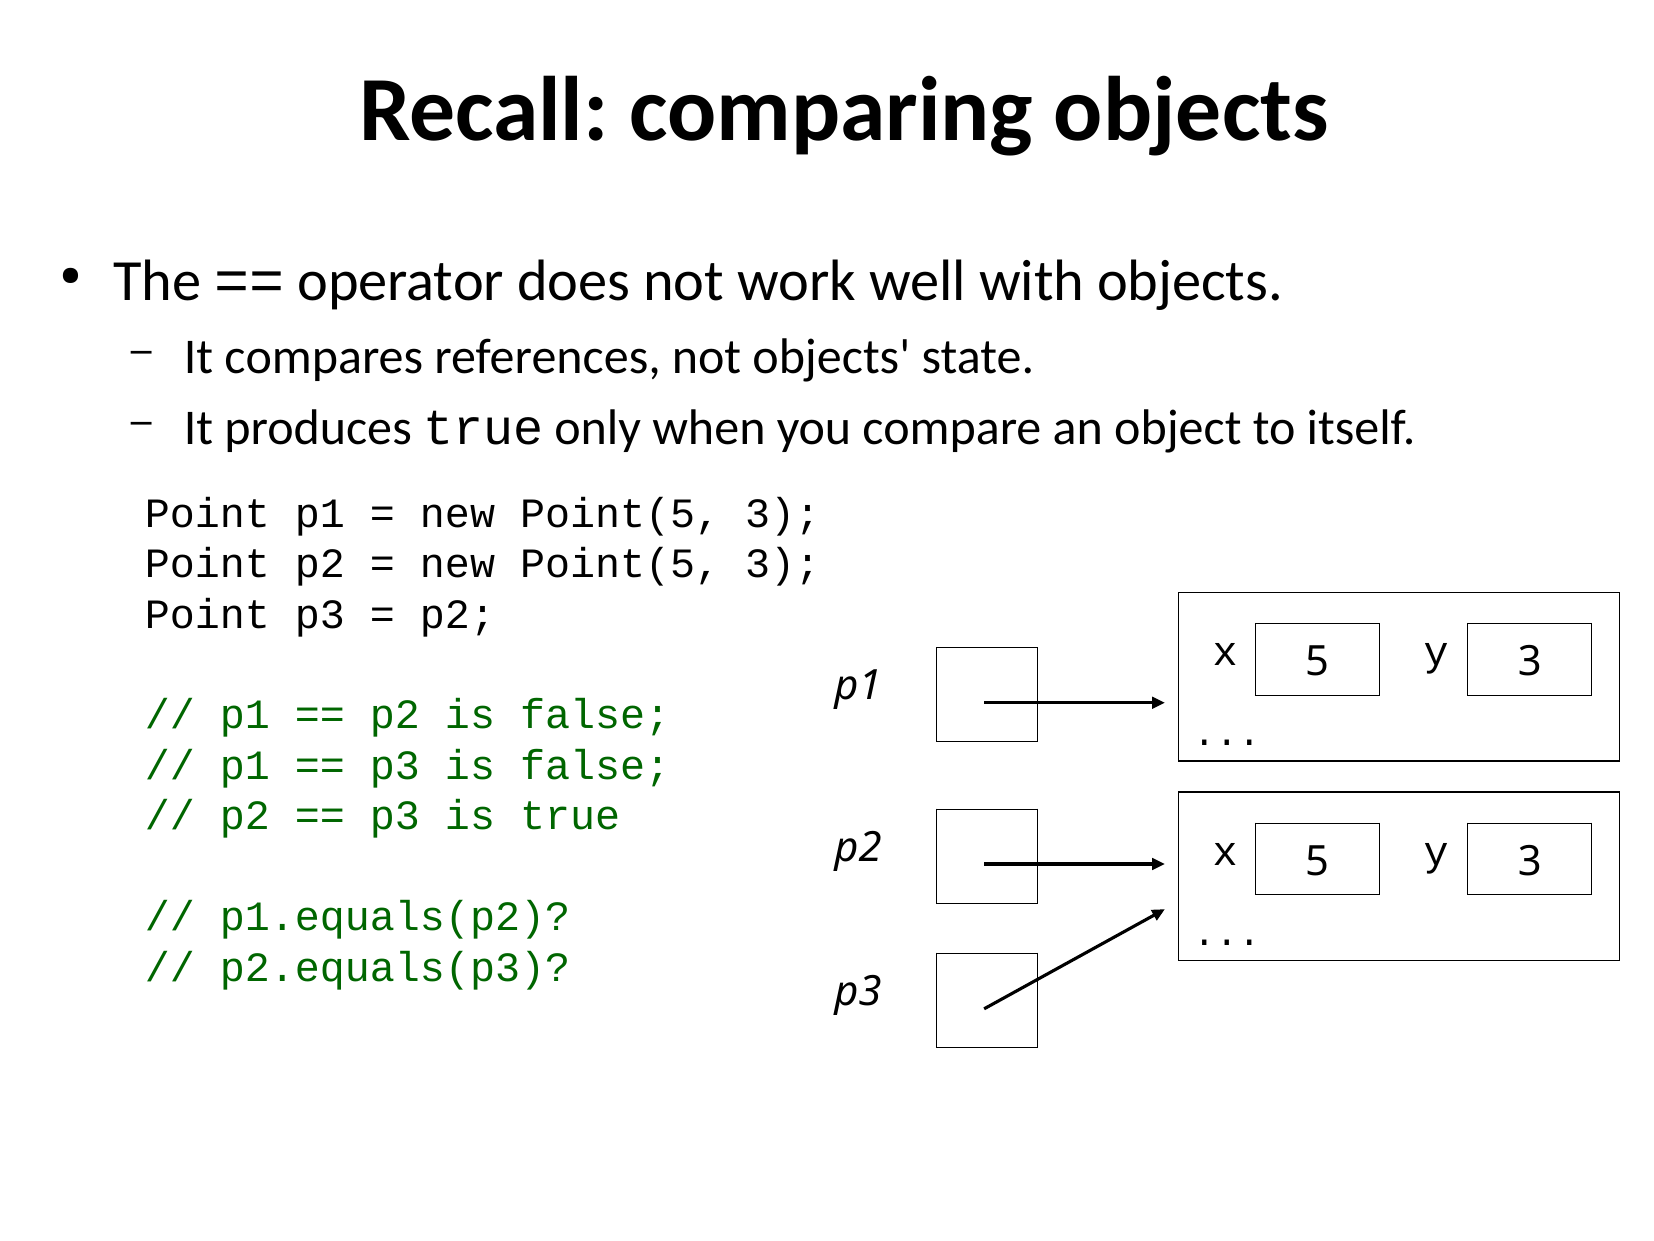

# Recall: comparing objects
The == operator does not work well with objects.
It compares references, not objects' state.
It produces true only when you compare an object to itself.
	Point p1 = new Point(5, 3);
	Point p2 = new Point(5, 3);
	Point p3 = p2;
	// p1 == p2 is false;
	// p1 == p3 is false;
	// p2 == p3 is true
	// p1.equals(p2)?
	// p2.equals(p3)?
...
| x | 5 | y | 3 |
| --- | --- | --- | --- |
| p1 | |
| --- | --- |
...
| p2 | |
| --- | --- |
| x | 5 | y | 3 |
| --- | --- | --- | --- |
| p3 | |
| --- | --- |